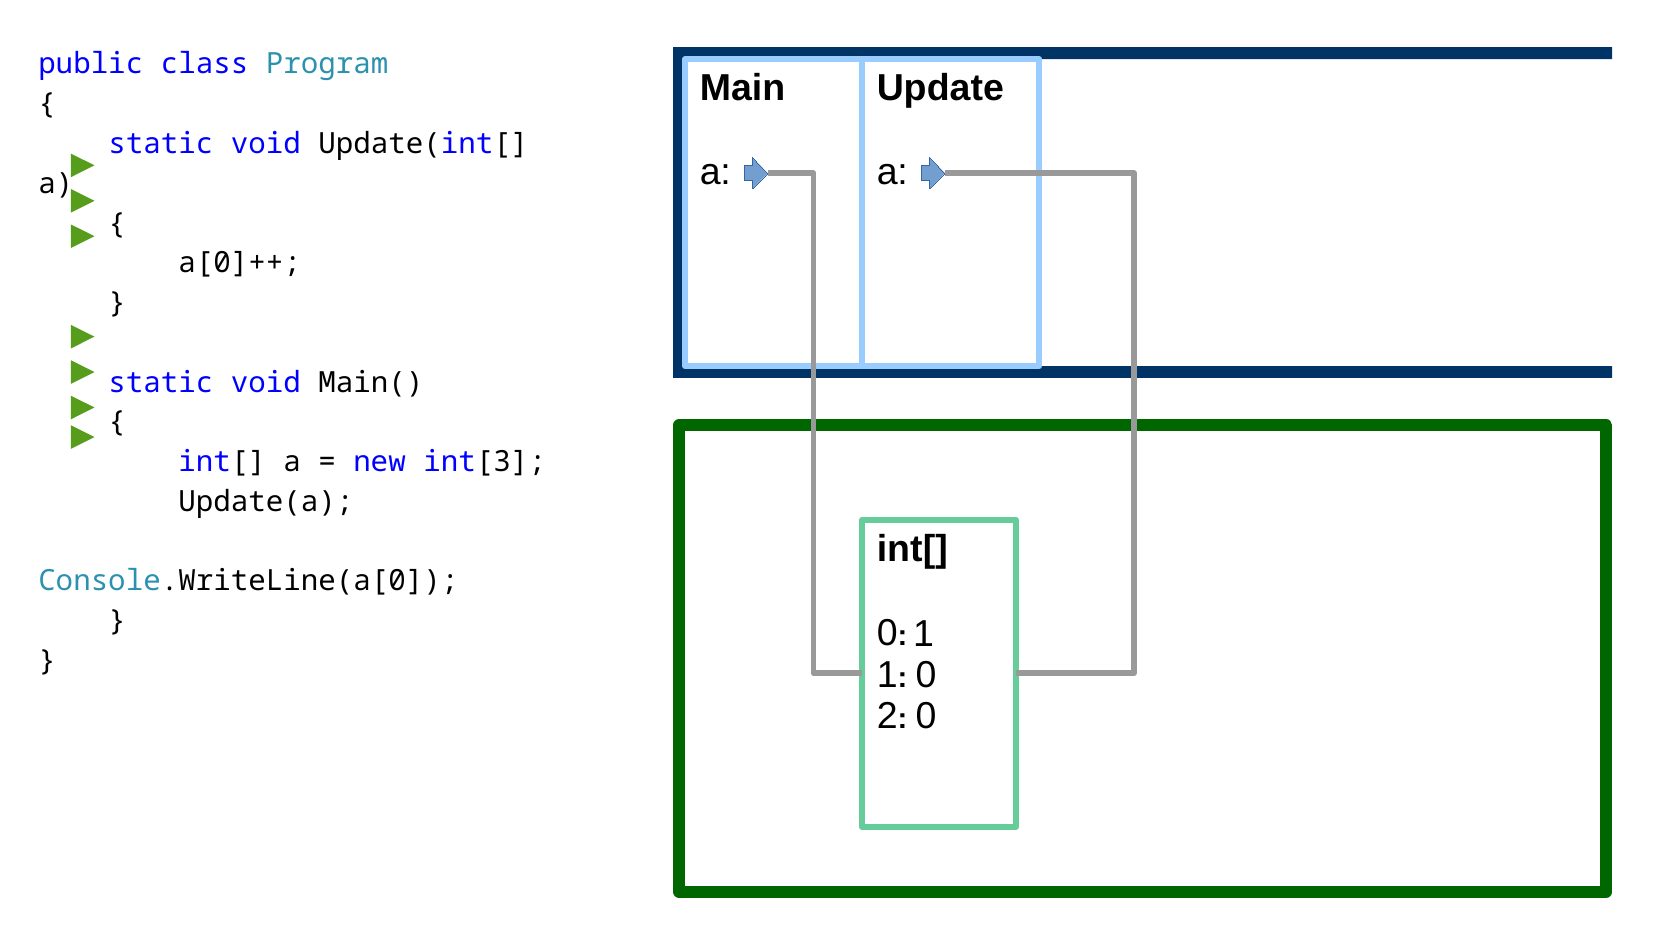

public class Program
{
 static void Update(int[] a)
 {
 a[0]++;
 }
 static void Main()
 {
 int[] a = new int[3];
 Update(a);
 Console.WriteLine(a[0]);
 }
}
Main
a:
Update
a:
int[]
0: 0
1: 0
2: 0
1